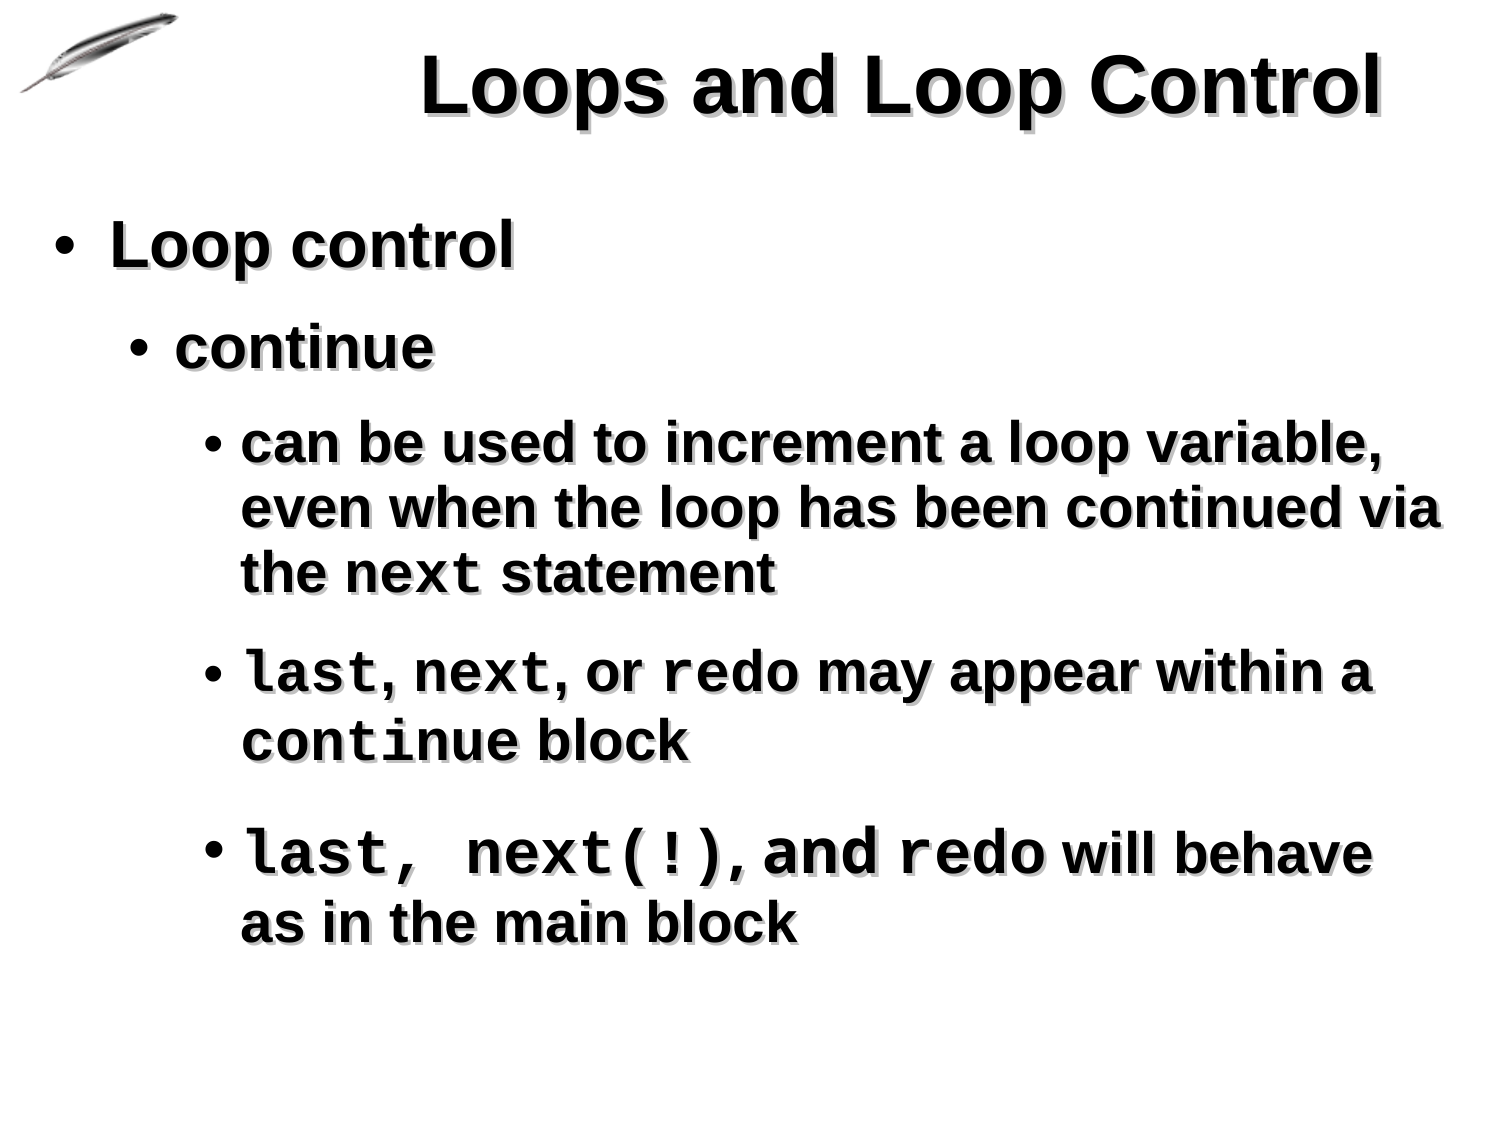

# Loops and Loop Control
Loop control
continue
can be used to increment a loop variable, even when the loop has been continued via the next statement
last, next, or redo may appear within a continue block
last, next(!), and redo will behave as in the main block